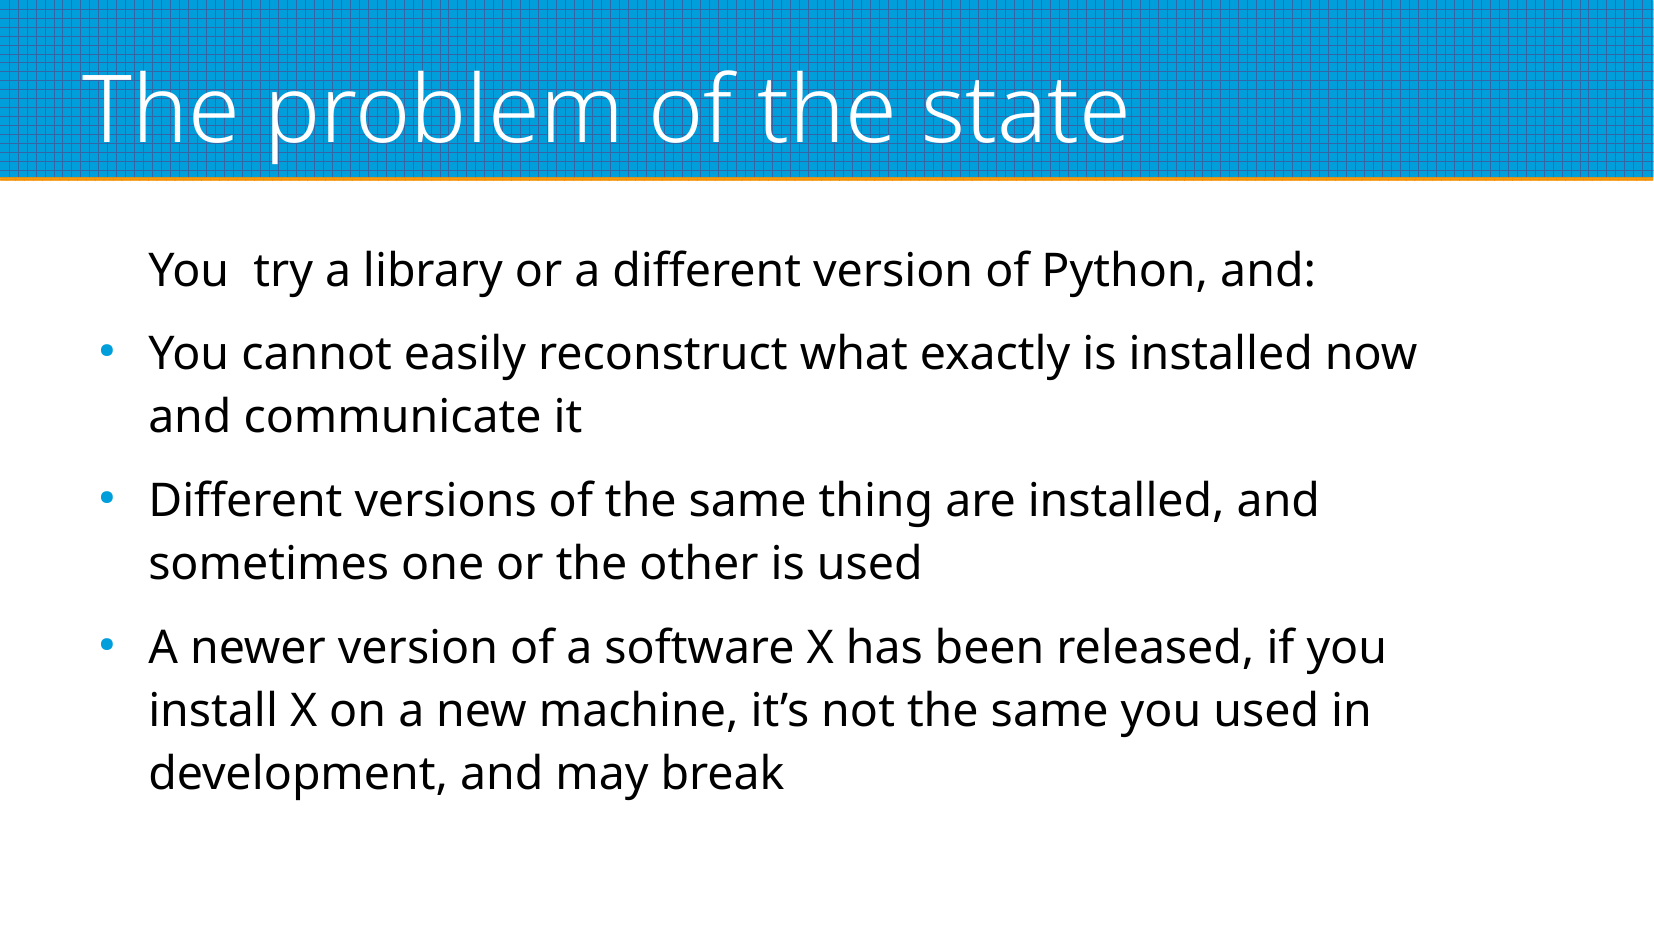

# The problem of the state
You try a library or a different version of Python, and:
You cannot easily reconstruct what exactly is installed now and communicate it
Different versions of the same thing are installed, and sometimes one or the other is used
A newer version of a software X has been released, if you install X on a new machine, it’s not the same you used in development, and may break